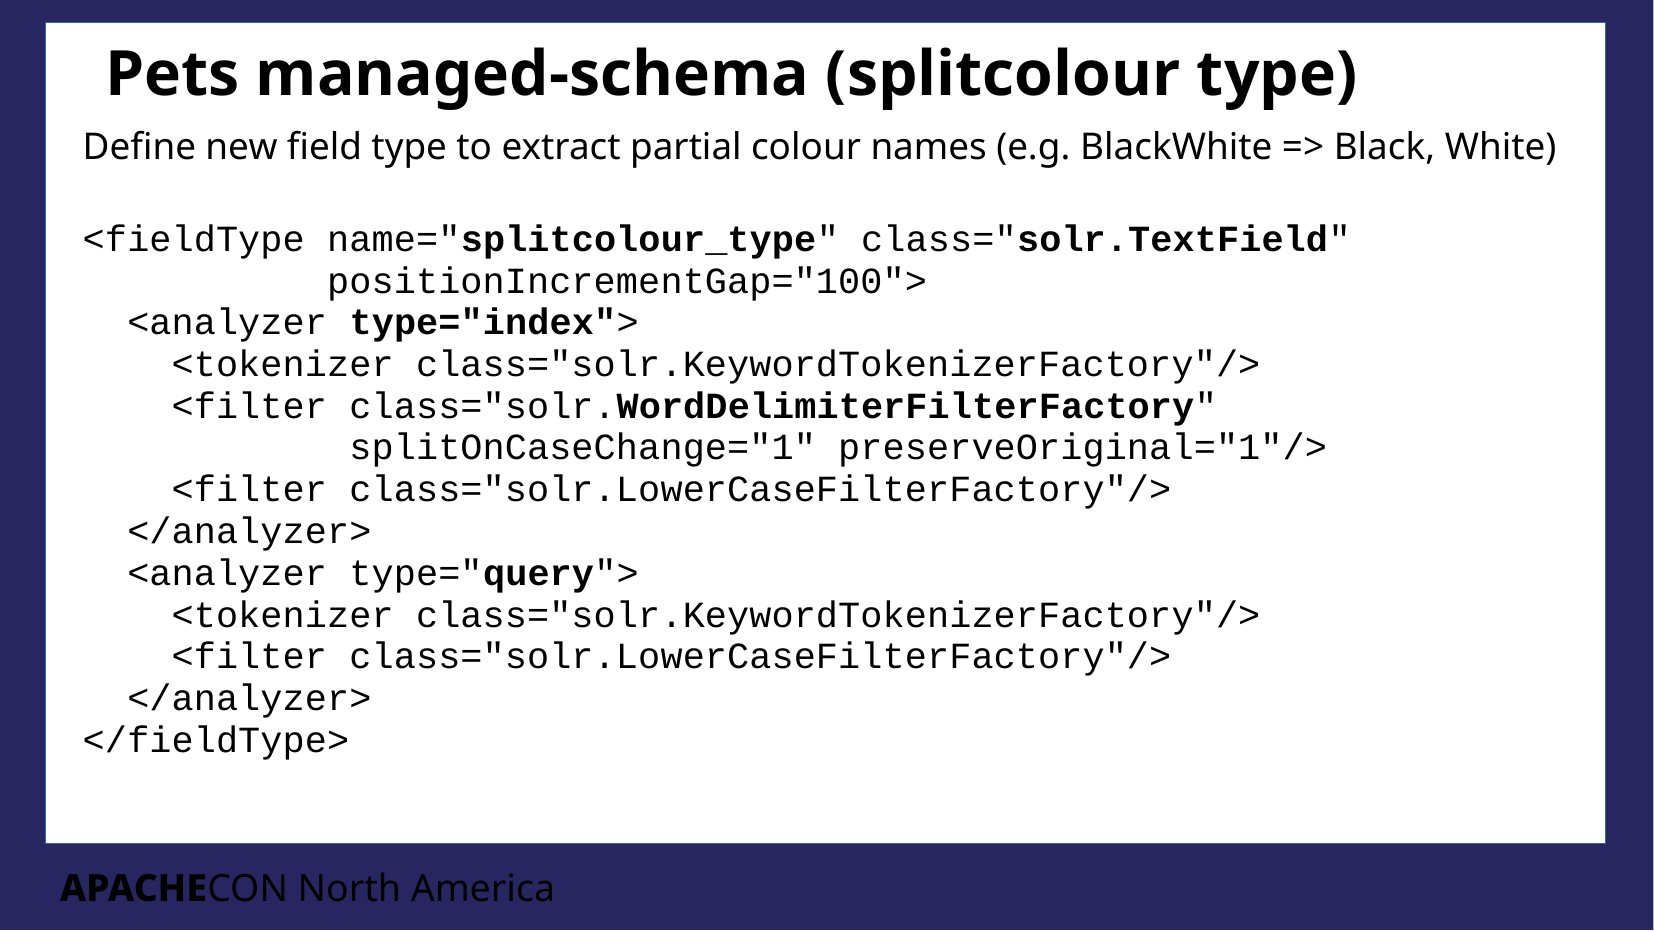

# Pets managed-schema (splitcolour type)
Define new field type to extract partial colour names (e.g. BlackWhite => Black, White)
<fieldType name="splitcolour_type" class="solr.TextField"
 positionIncrementGap="100">
 <analyzer type="index">
 <tokenizer class="solr.KeywordTokenizerFactory"/>
 <filter class="solr.WordDelimiterFilterFactory"
 splitOnCaseChange="1" preserveOriginal="1"/>
 <filter class="solr.LowerCaseFilterFactory"/>
 </analyzer>
 <analyzer type="query">
 <tokenizer class="solr.KeywordTokenizerFactory"/>
 <filter class="solr.LowerCaseFilterFactory"/>
 </analyzer>
</fieldType>